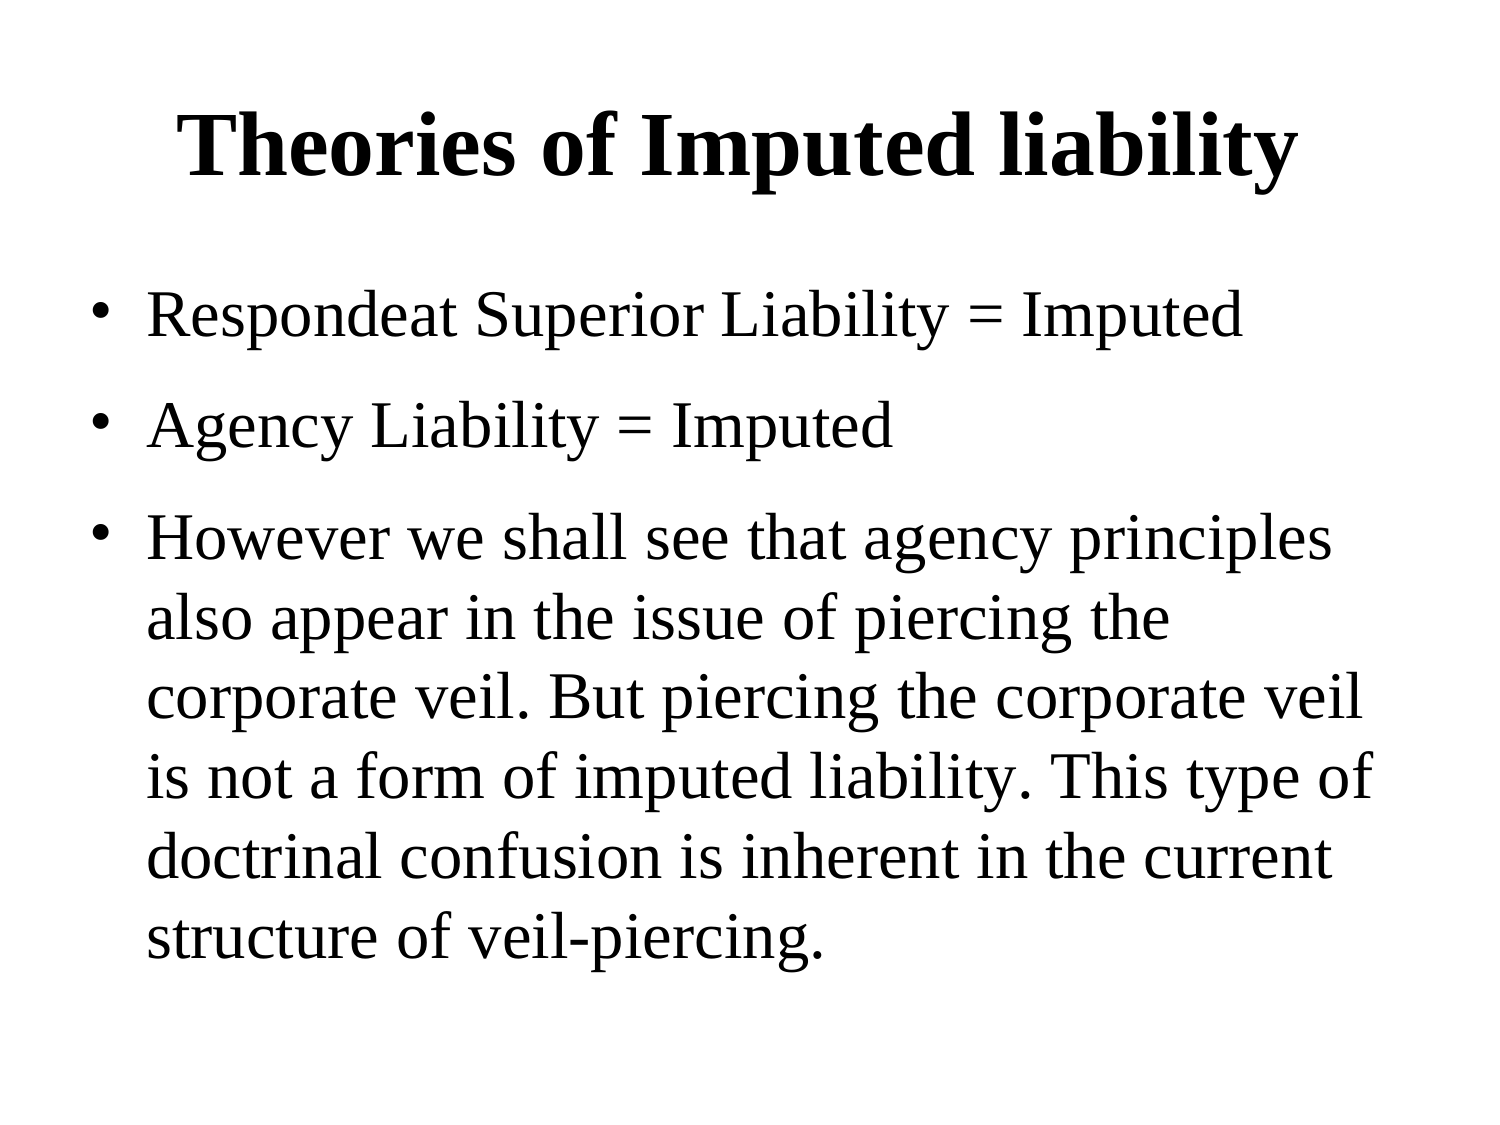

# Theories of Imputed liability
Respondeat Superior Liability = Imputed
Agency Liability = Imputed
However we shall see that agency principles also appear in the issue of piercing the corporate veil. But piercing the corporate veil is not a form of imputed liability. This type of doctrinal confusion is inherent in the current structure of veil-piercing.